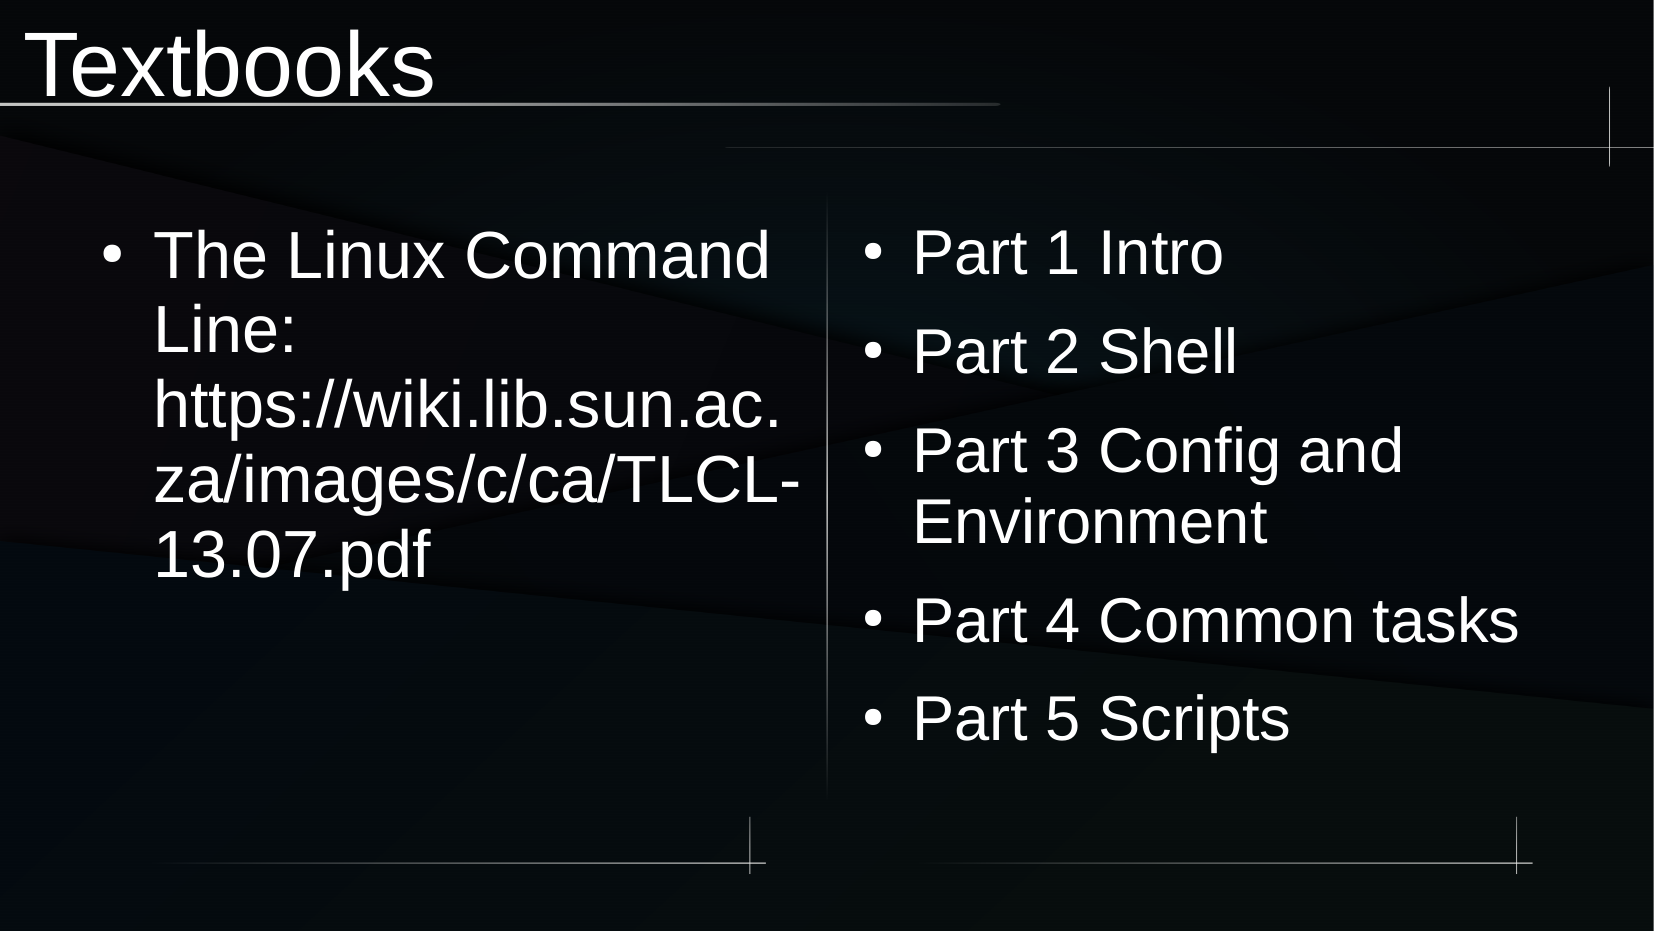

# Textbooks
The Linux Command Line: https://wiki.lib.sun.ac.za/images/c/ca/TLCL-13.07.pdf
Part 1 Intro
Part 2 Shell
Part 3 Config and Environment
Part 4 Common tasks
Part 5 Scripts